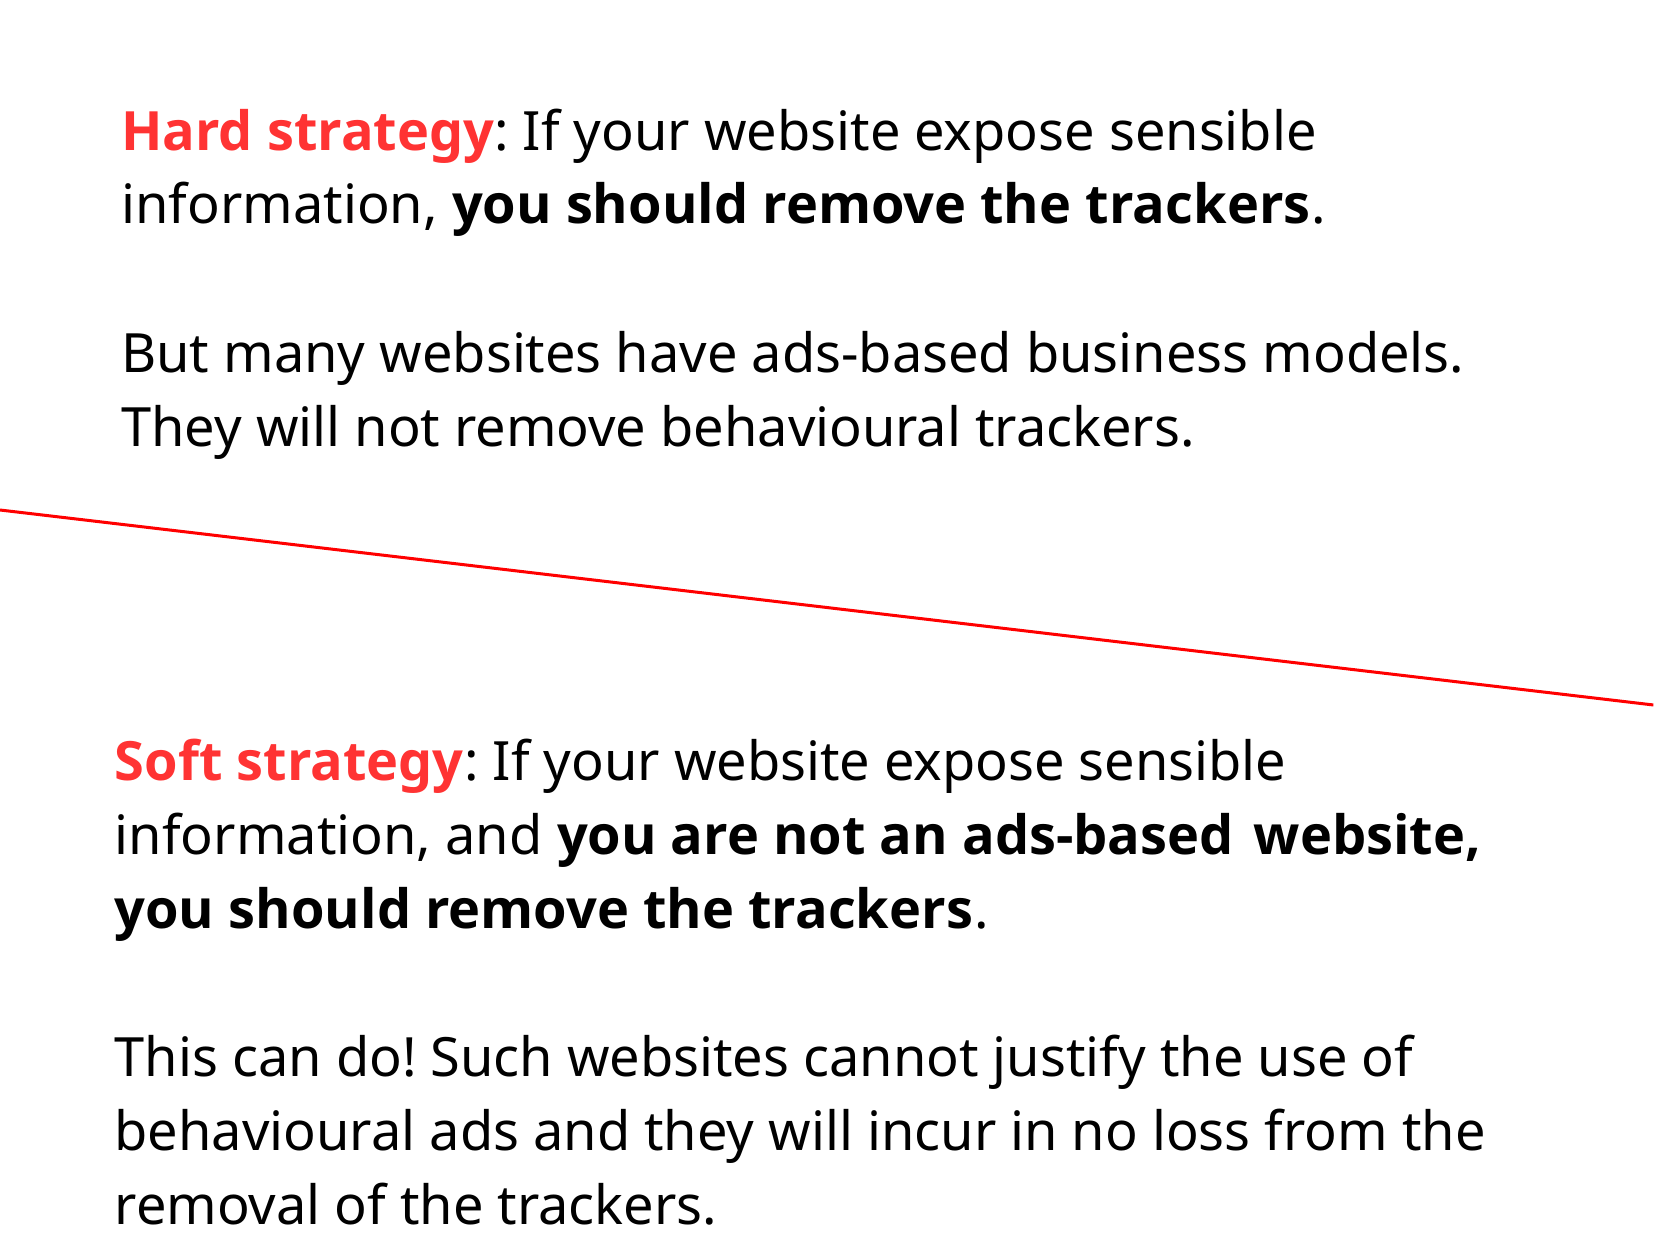

Hard strategy: If your website expose sensible information, you should remove the trackers.
But many websites have ads-based business models. They will not remove behavioural trackers.
Soft strategy: If your website expose sensible information, and you are not an ads-based	 website, you should remove the trackers.
This can do! Such websites cannot justify the use of behavioural ads and they will incur in no loss from the removal of the trackers.